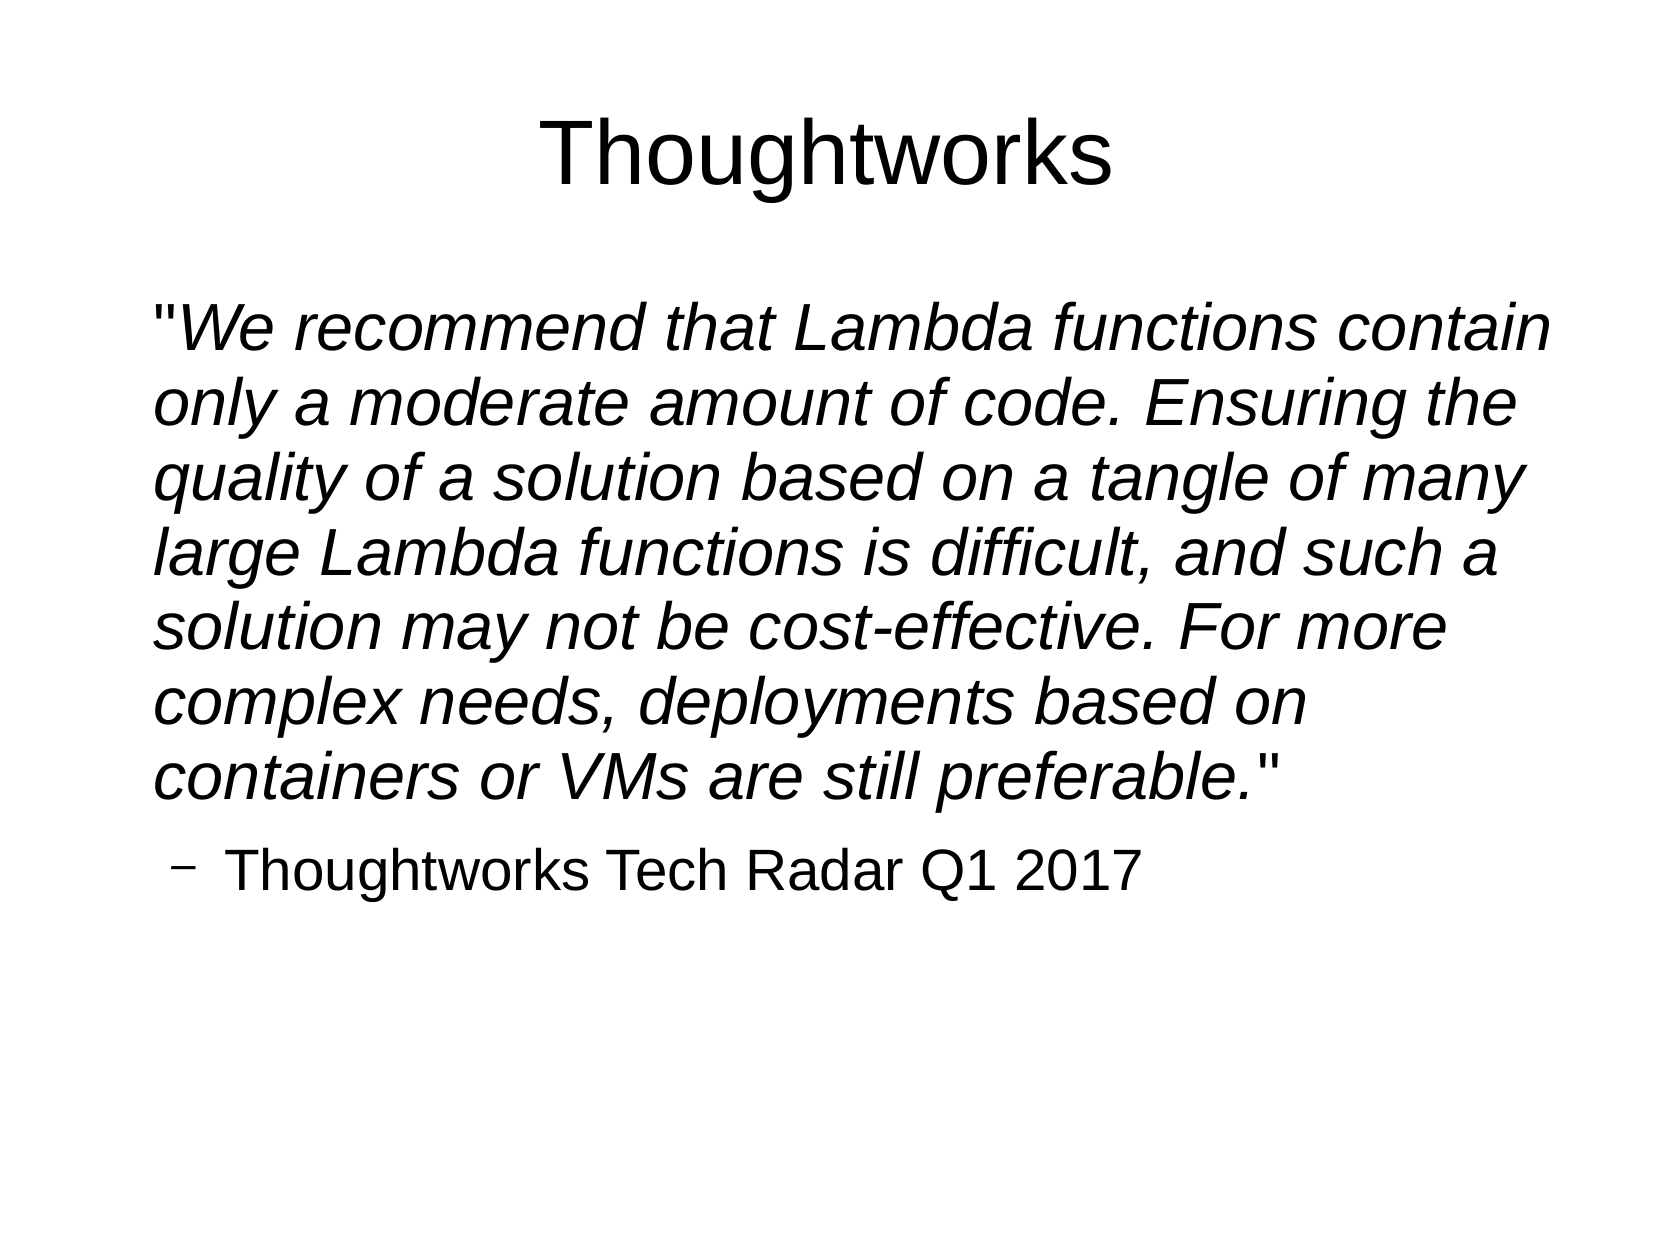

# Thoughtworks
"We recommend that Lambda functions contain only a moderate amount of code. Ensuring the quality of a solution based on a tangle of many large Lambda functions is difficult, and such a solution may not be cost-effective. For more complex needs, deployments based on containers or VMs are still preferable."
Thoughtworks Tech Radar Q1 2017